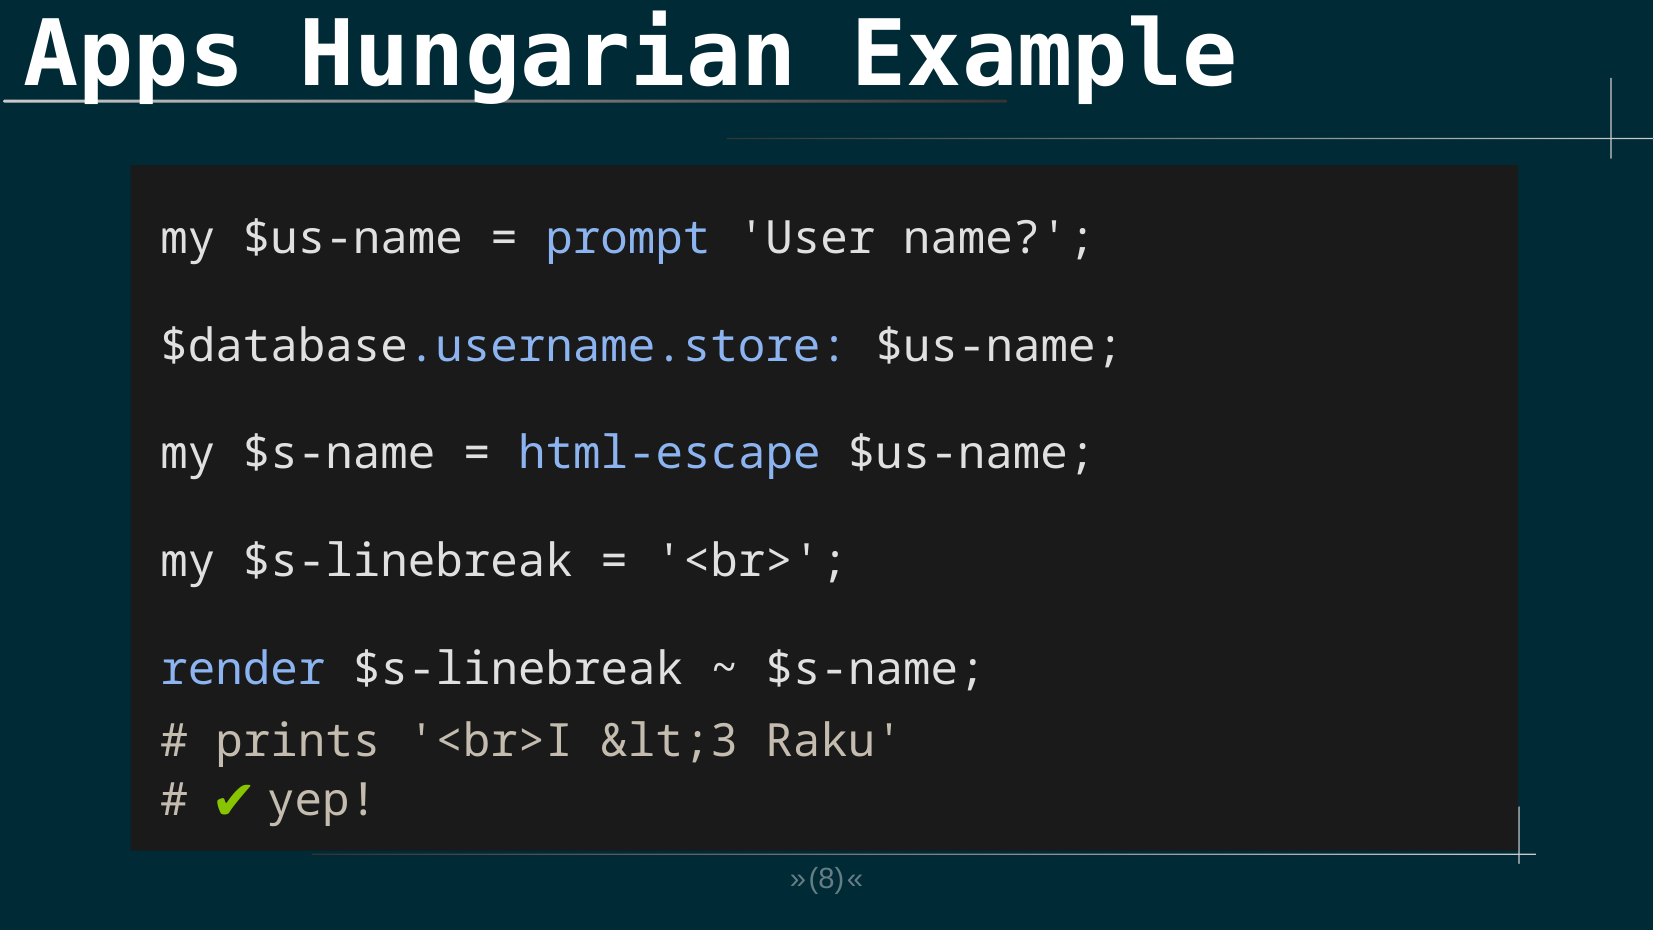

# Apps Hungarian Example
my $us-name = prompt 'User name?';
$database.username.store: $us-name;
my $s-name = html-escape $us-name;
my $s-linebreak = '<br>';
render $s-linebreak ~ $s-name;
# prints '<br>I &lt;3 Raku'
# ✔ yep!